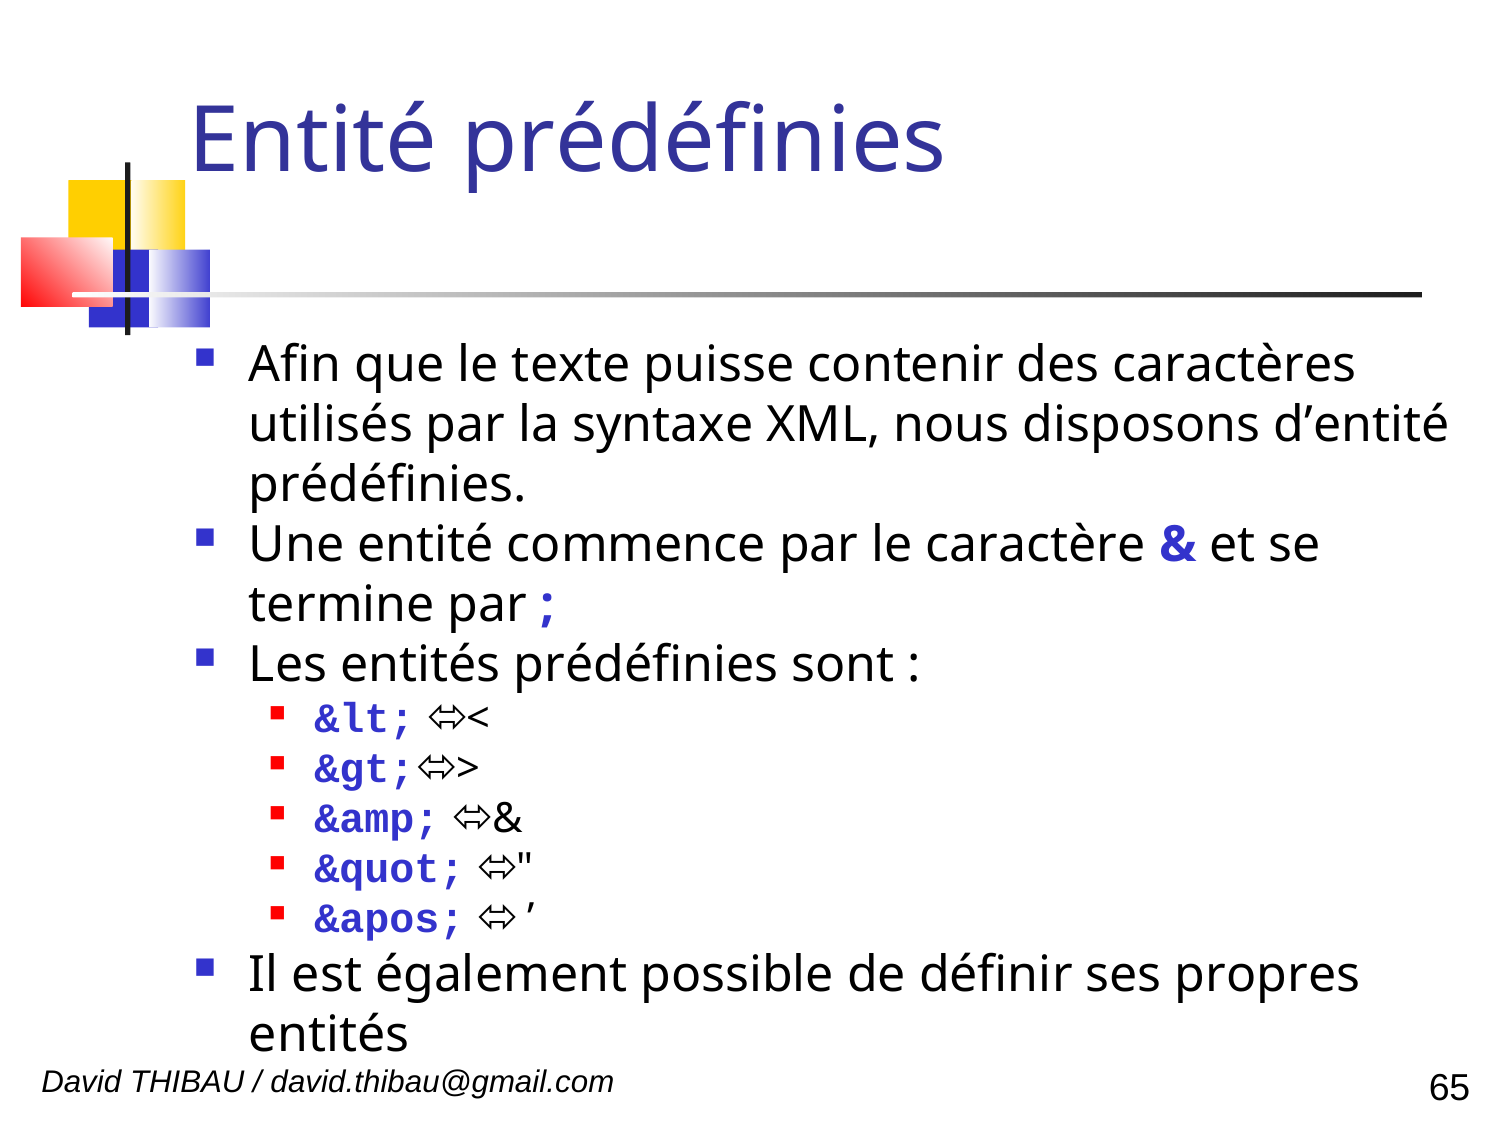

# Entité prédéfinies
Afin que le texte puisse contenir des caractères utilisés par la syntaxe XML, nous disposons d’entité prédéfinies.
Une entité commence par le caractère & et se termine par ;
Les entités prédéfinies sont :
&lt; <
&gt;>
&amp; &
&quot; "
&apos;  ’
Il est également possible de définir ses propres entités